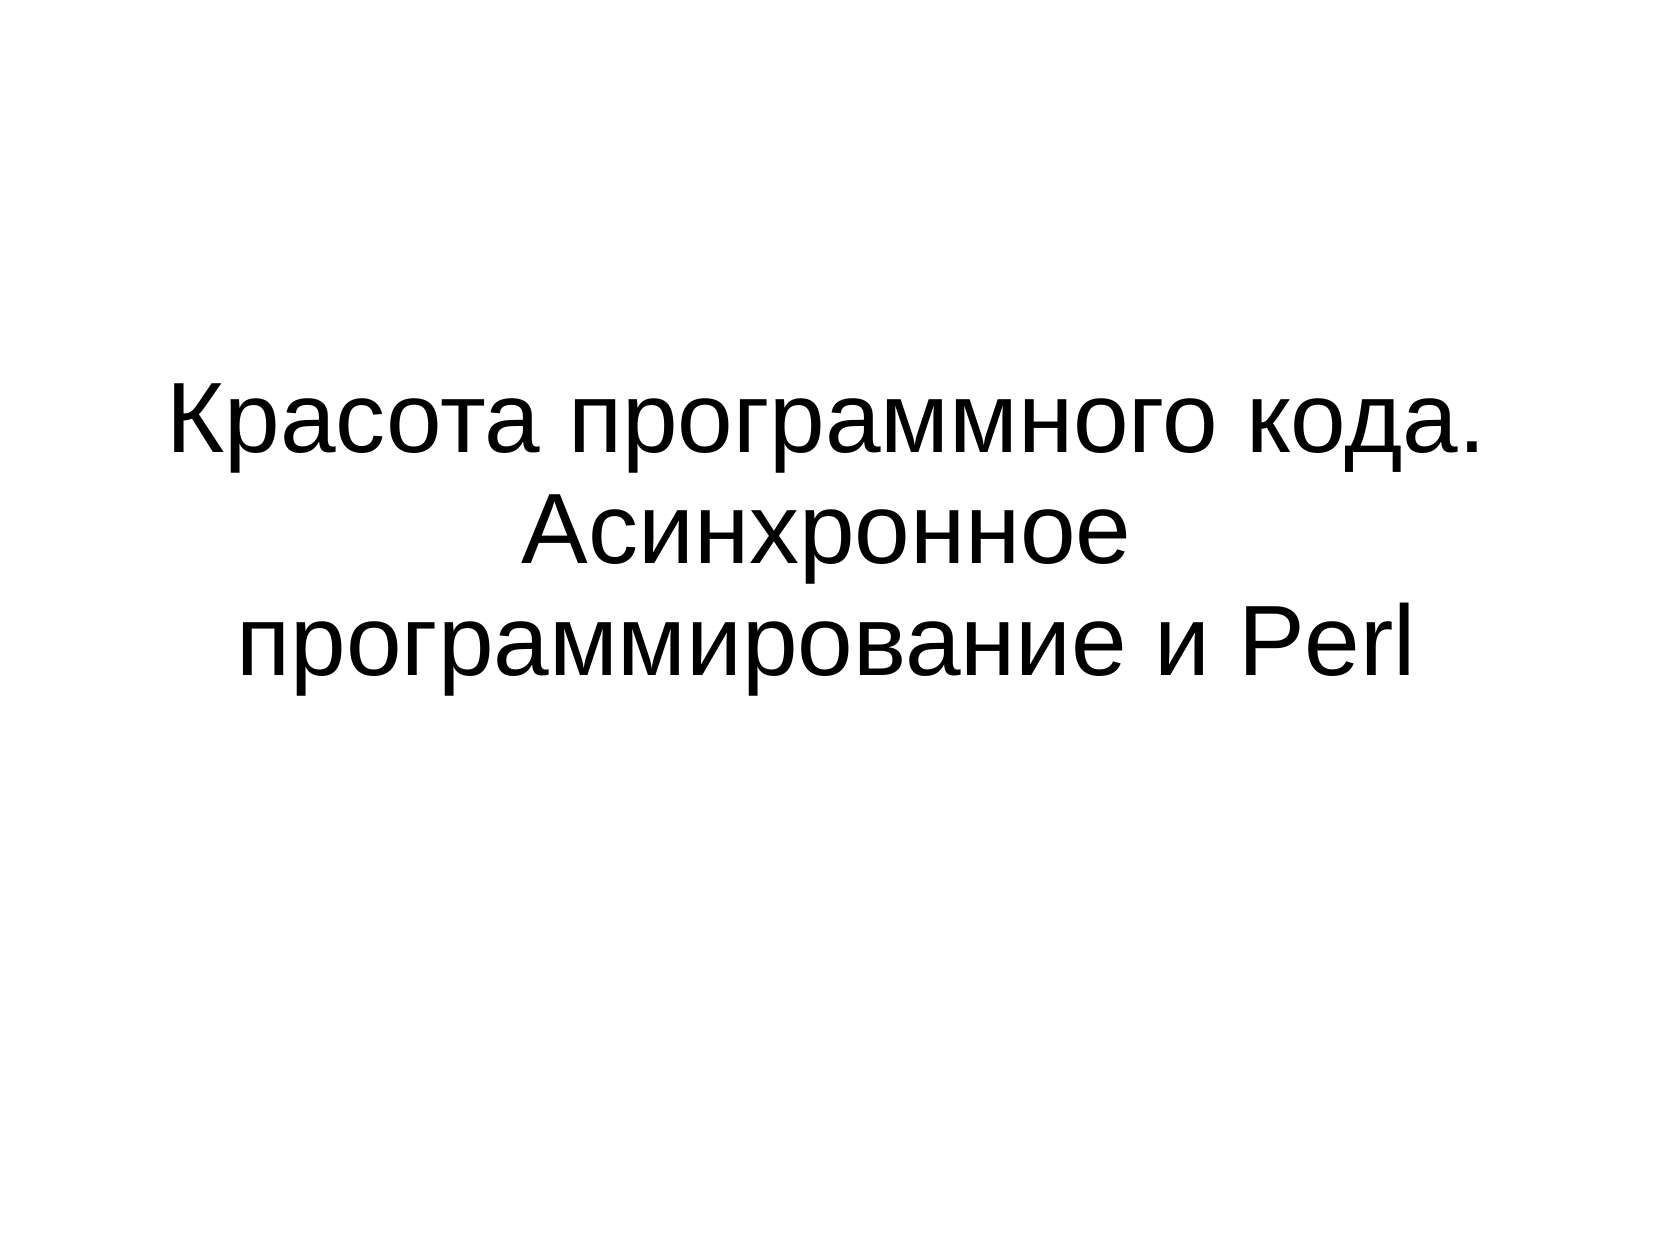

# Красота программного кода. Асинхронное программирование и Perl